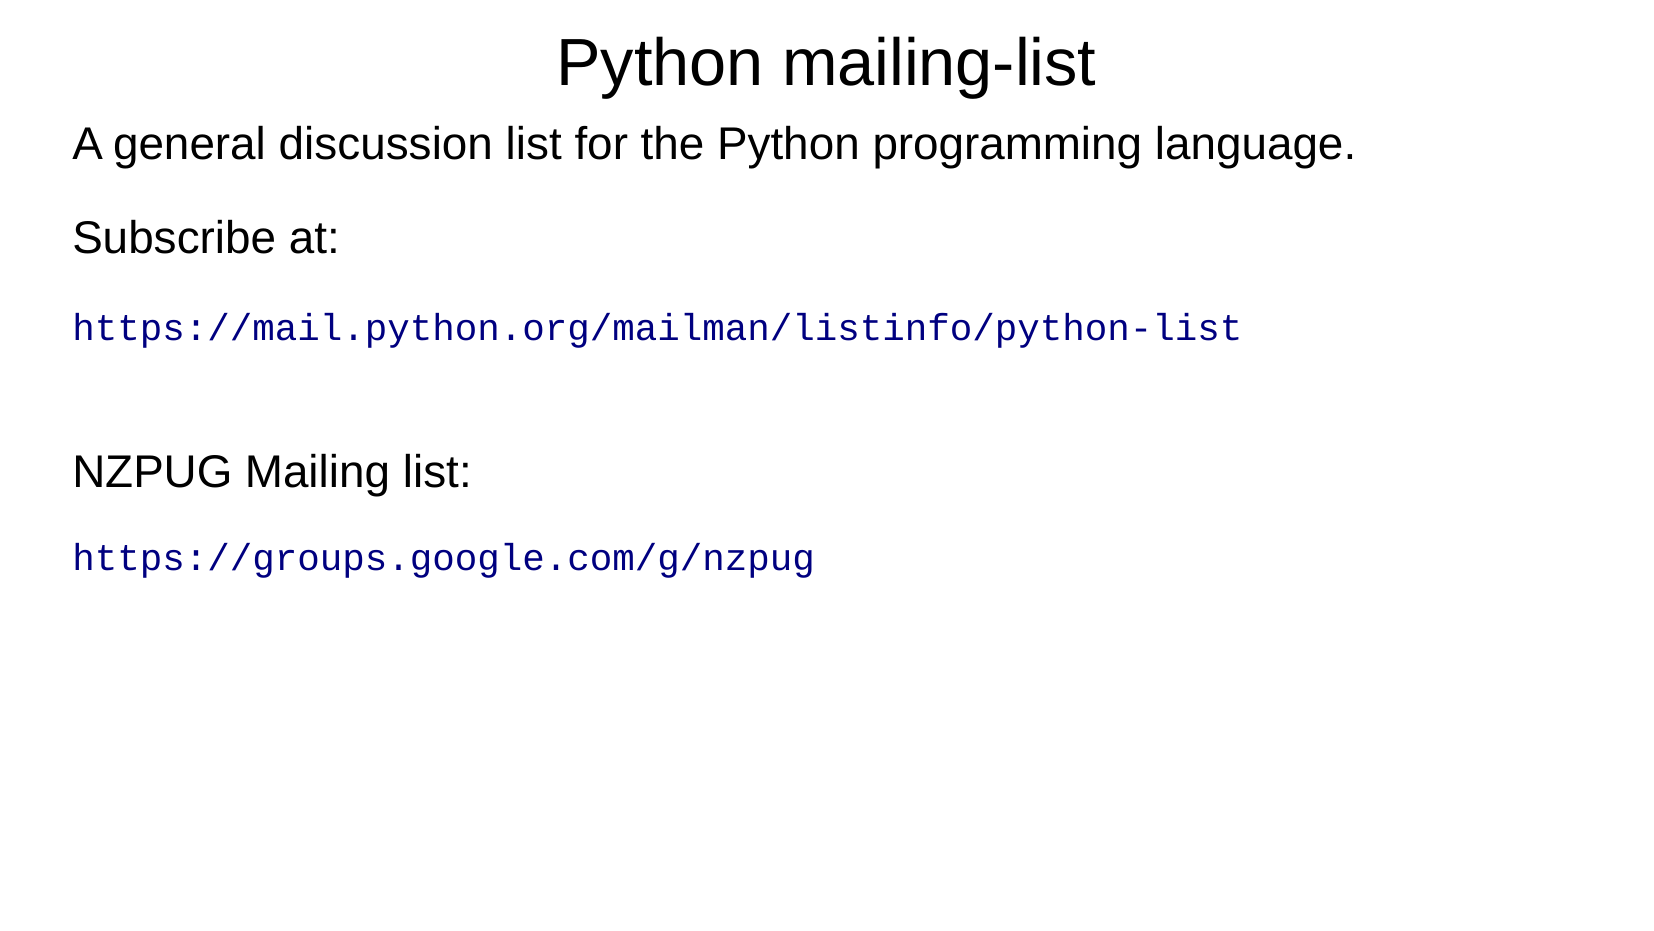

# Python mailing-list
A general discussion list for the Python programming language.
Subscribe at:
https://mail.python.org/mailman/listinfo/python-list
NZPUG Mailing list:
https://groups.google.com/g/nzpug